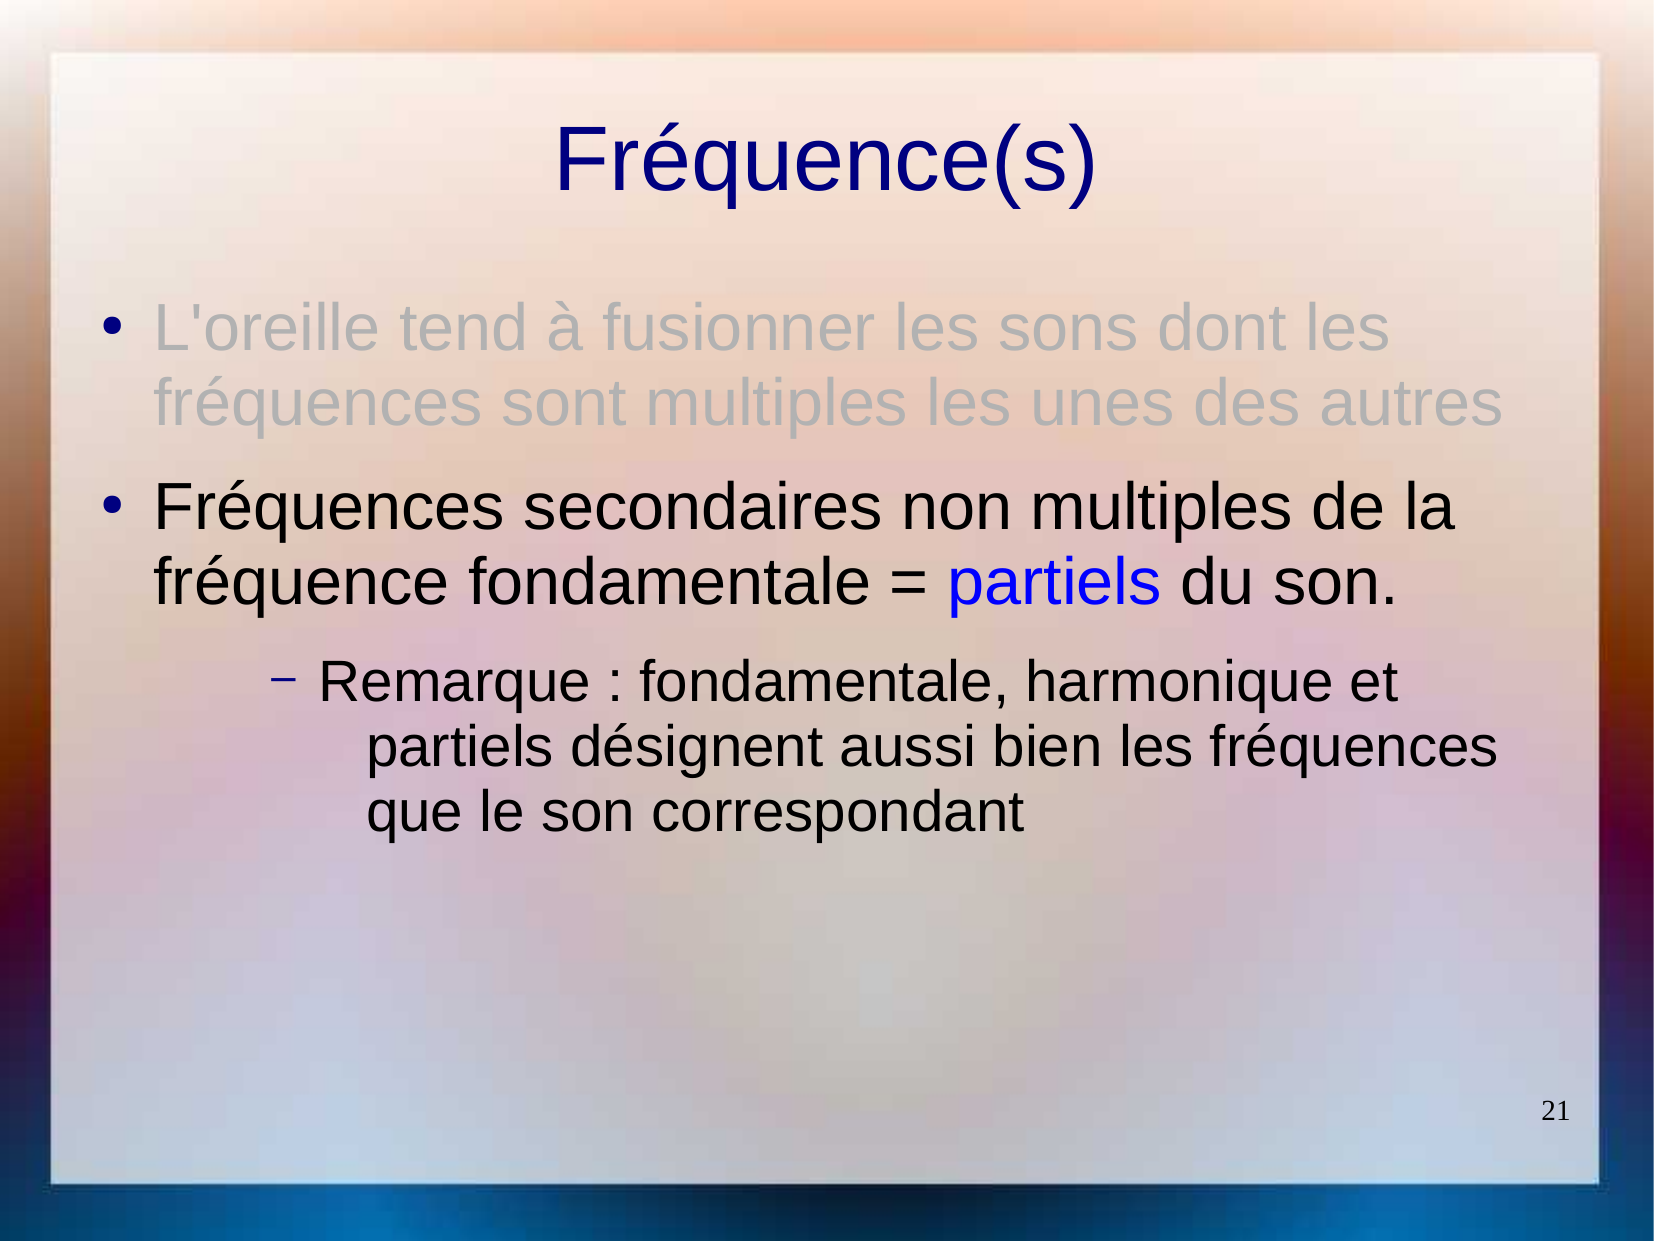

# Fréquence(s)
L'oreille tend à fusionner les sons dont les fréquences sont multiples les unes des autres
Fréquences secondaires non multiples de la fréquence fondamentale = partiels du son.
Remarque : fondamentale, harmonique et partiels désignent aussi bien les fréquences que le son correspondant
21